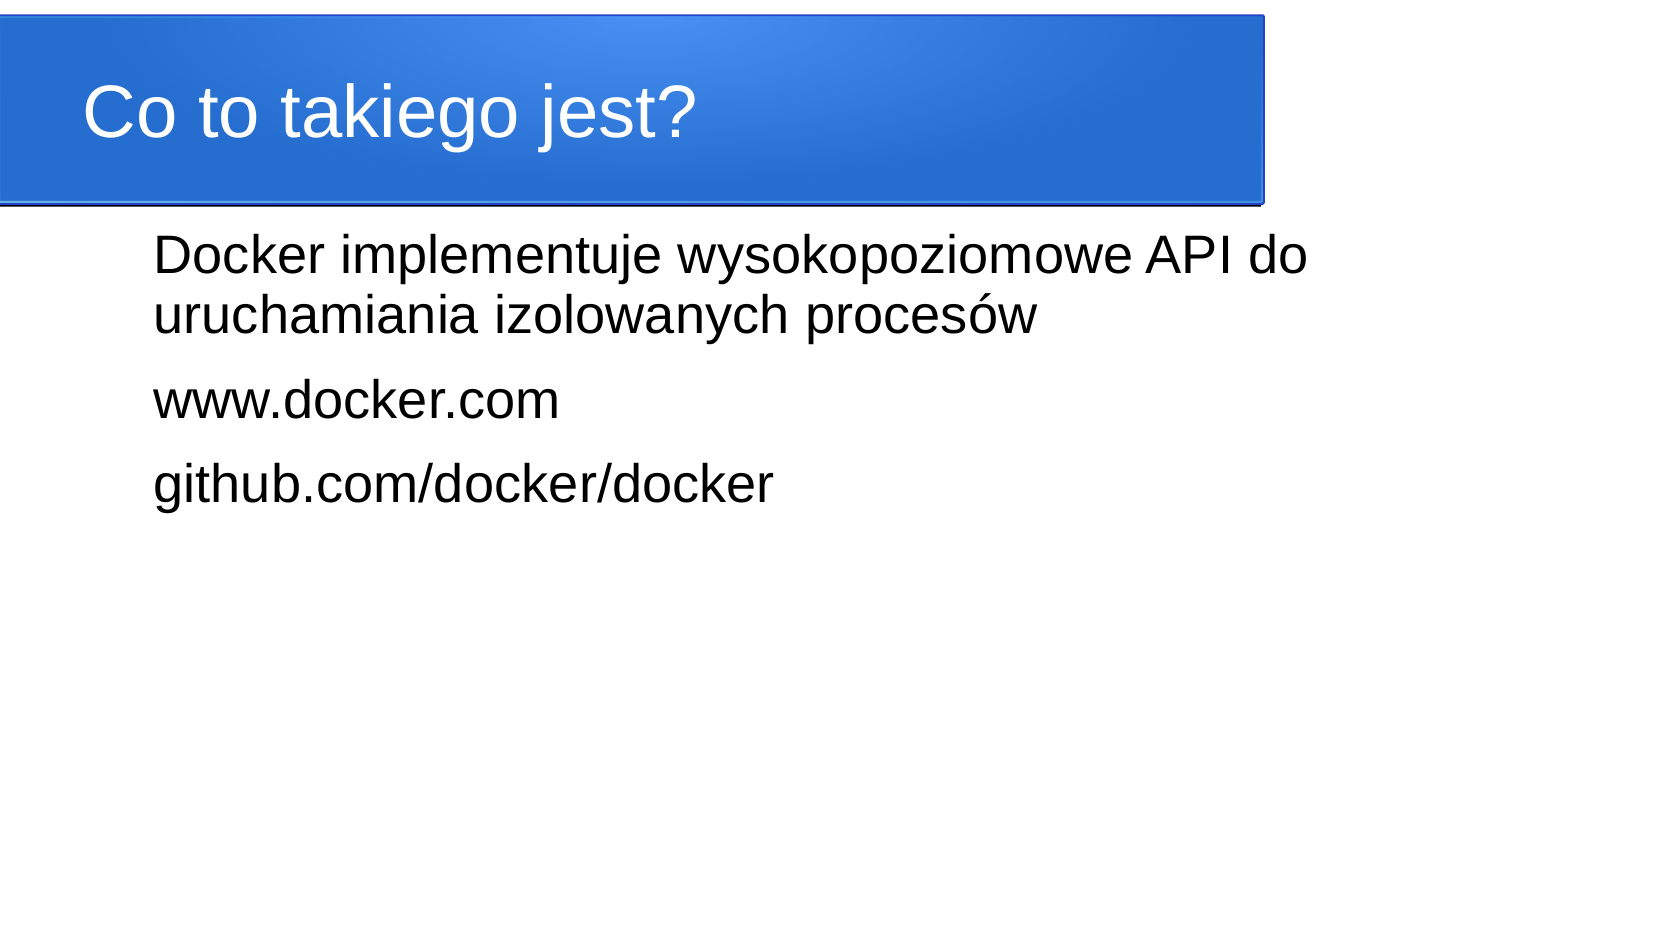

# Co to takiego jest?
Docker implementuje wysokopoziomowe API do uruchamiania izolowanych procesów
www.docker.com
github.com/docker/docker